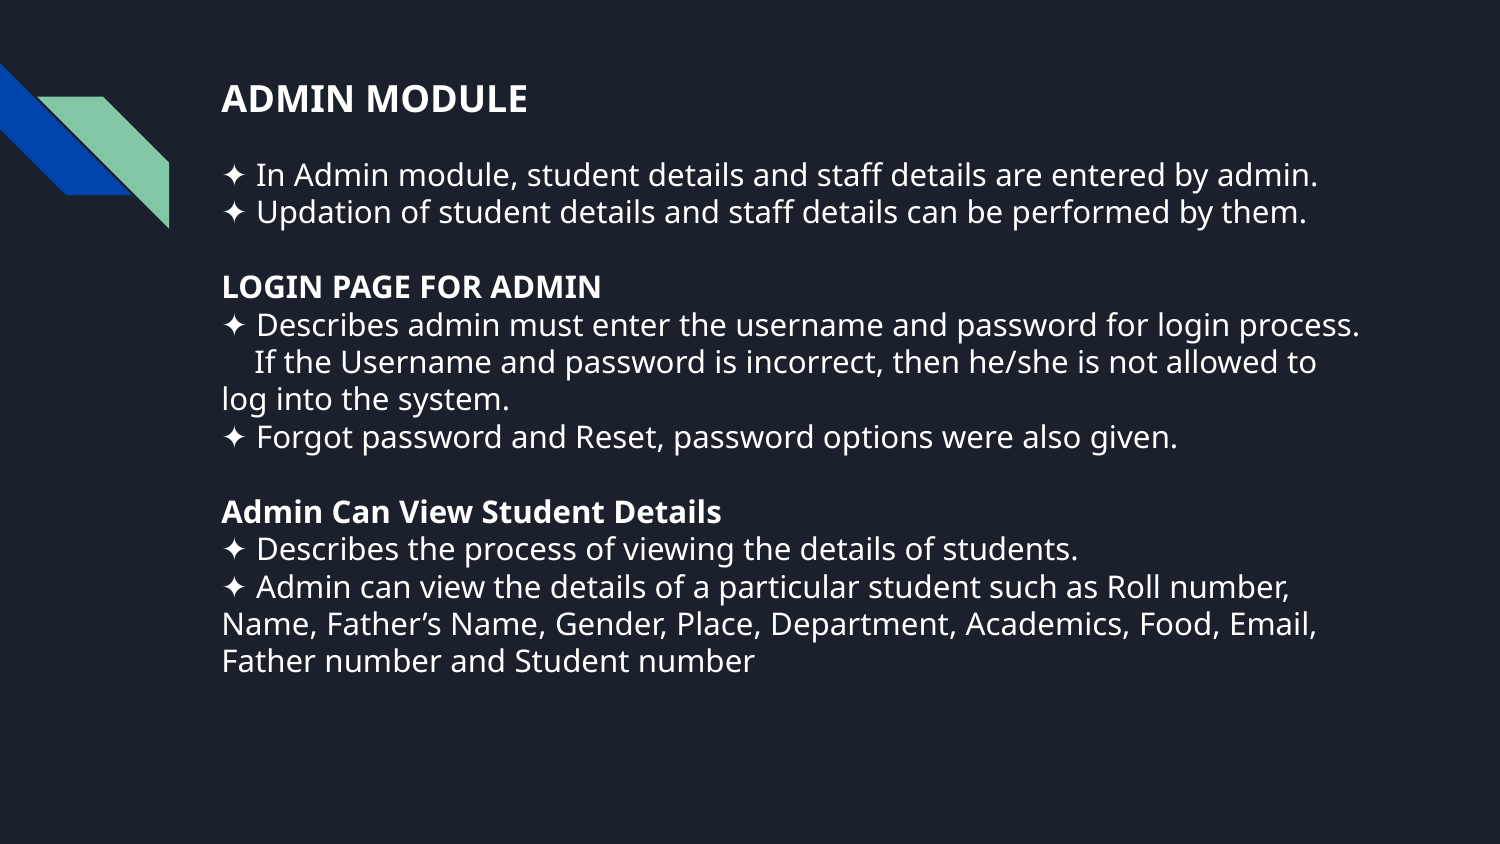

ADMIN MODULE
✦ In Admin module, student details and staff details are entered by admin.
✦ Updation of student details and staff details can be performed by them.
LOGIN PAGE FOR ADMIN
✦ Describes admin must enter the username and password for login process.
 If the Username and password is incorrect, then he/she is not allowed to log into the system.
✦ Forgot password and Reset, password options were also given.
Admin Can View Student Details
✦ Describes the process of viewing the details of students.
✦ Admin can view the details of a particular student such as Roll number, Name, Father’s Name, Gender, Place, Department, Academics, Food, Email, Father number and Student number